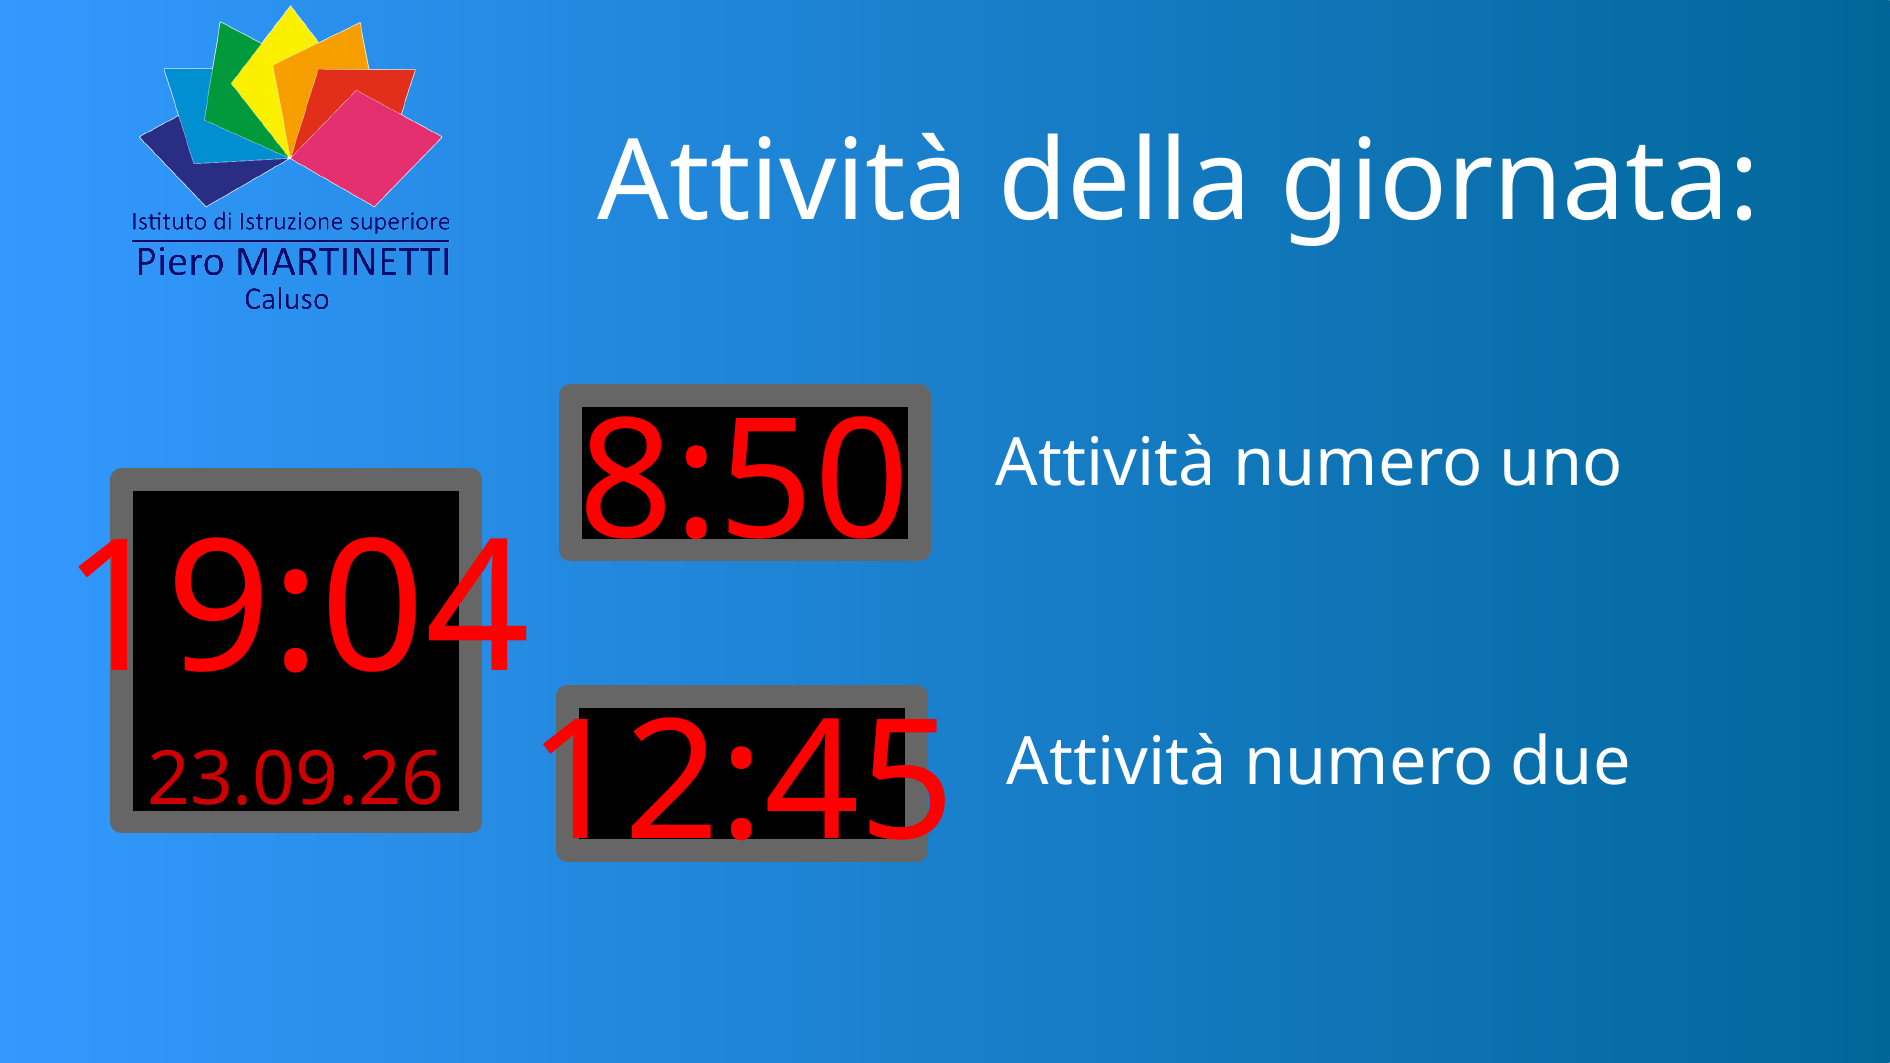

Attività della giornata:
8:50
Attività numero uno
02:50
12:45
Attività numero due